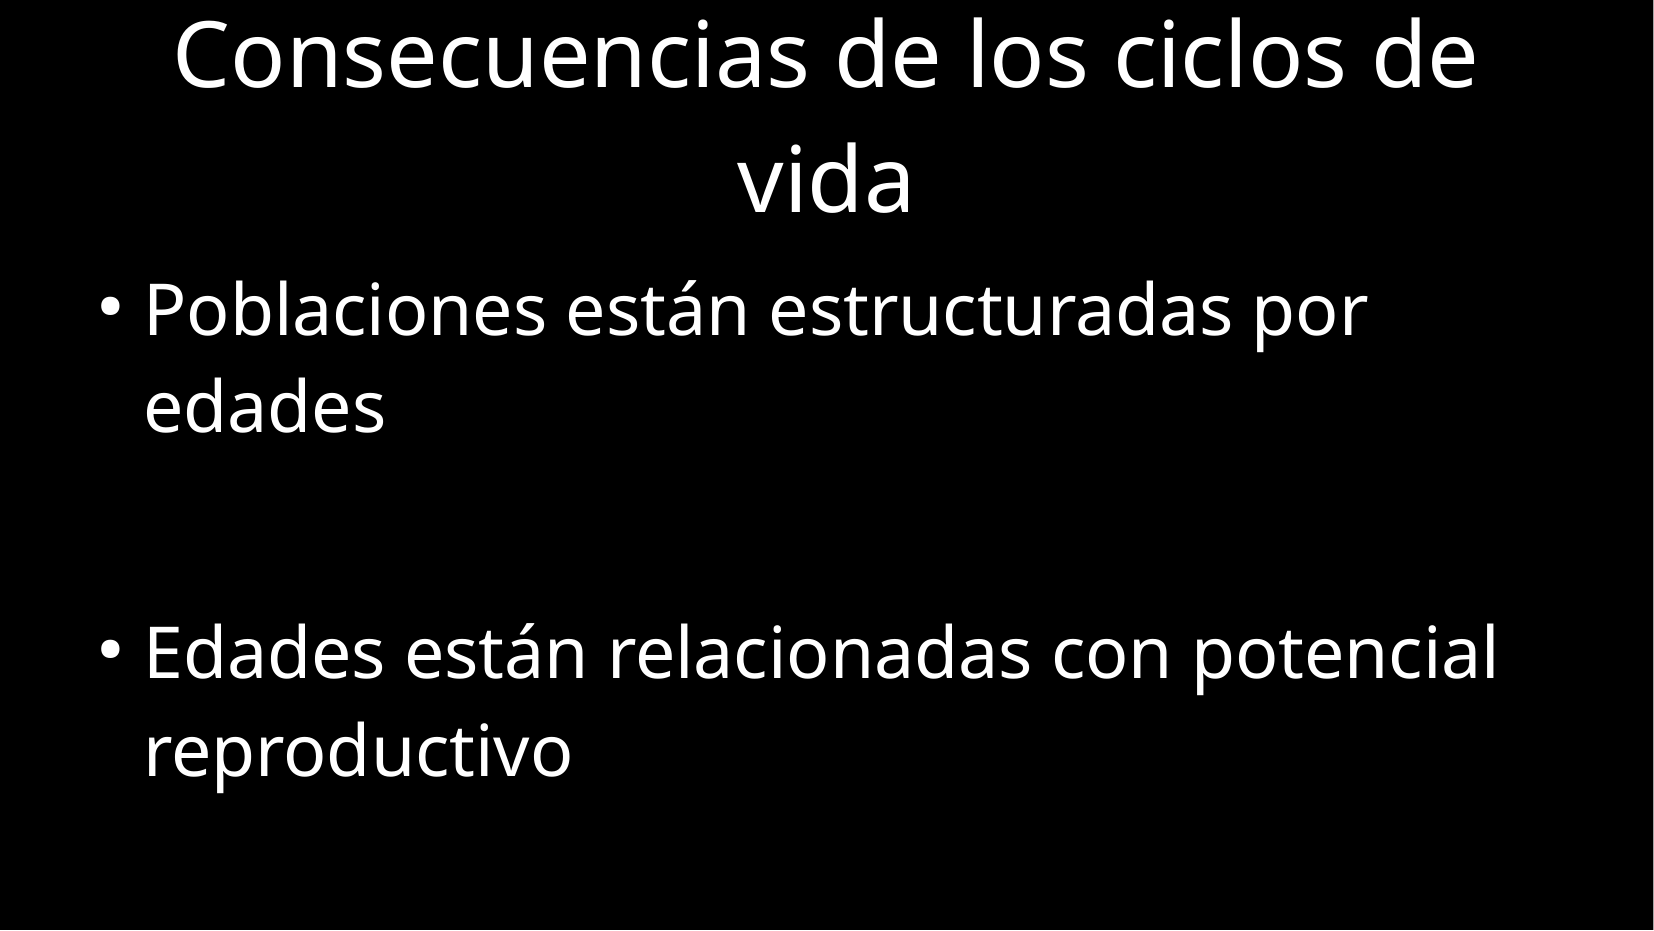

# Consecuencias de los ciclos de vida
Poblaciones están estructuradas por edades
Edades están relacionadas con potencial reproductivo